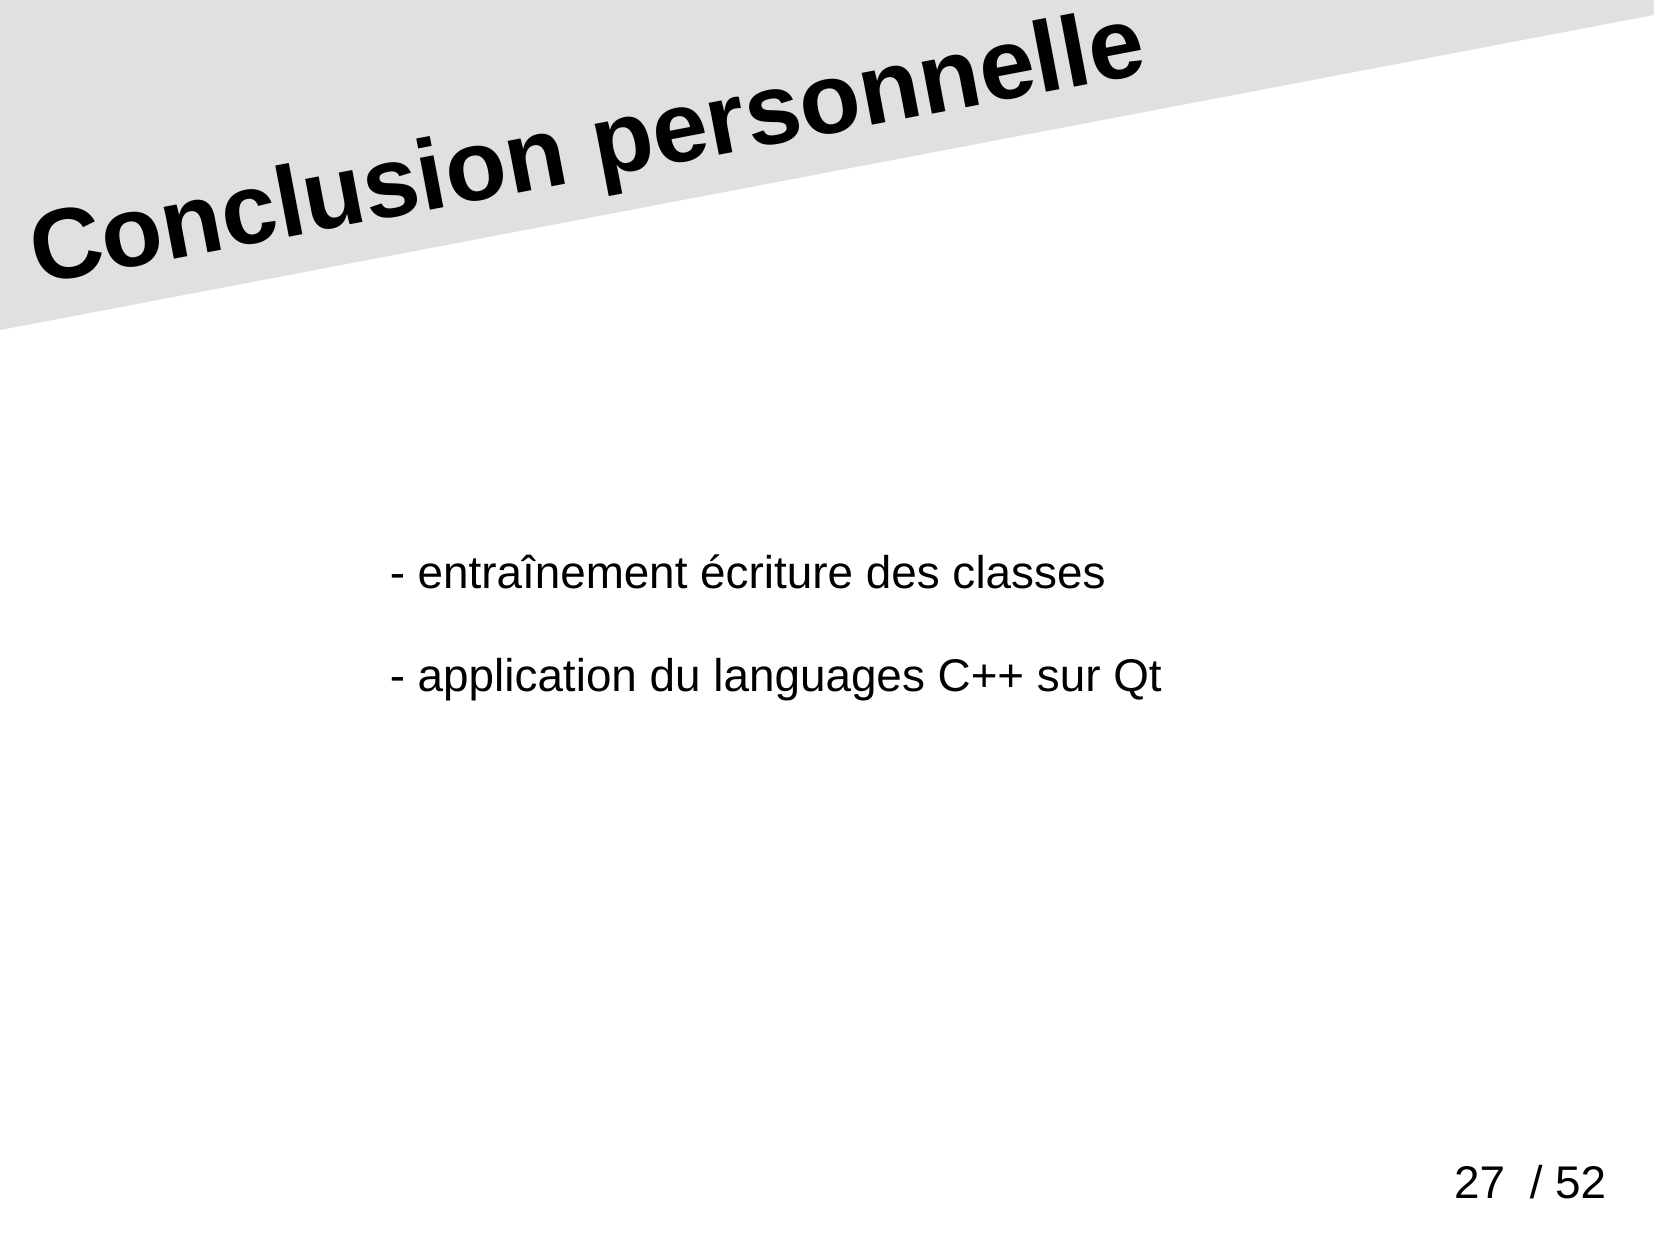

# Conclusion personnelle
- entraînement écriture des classes
- application du languages C++ sur Qt